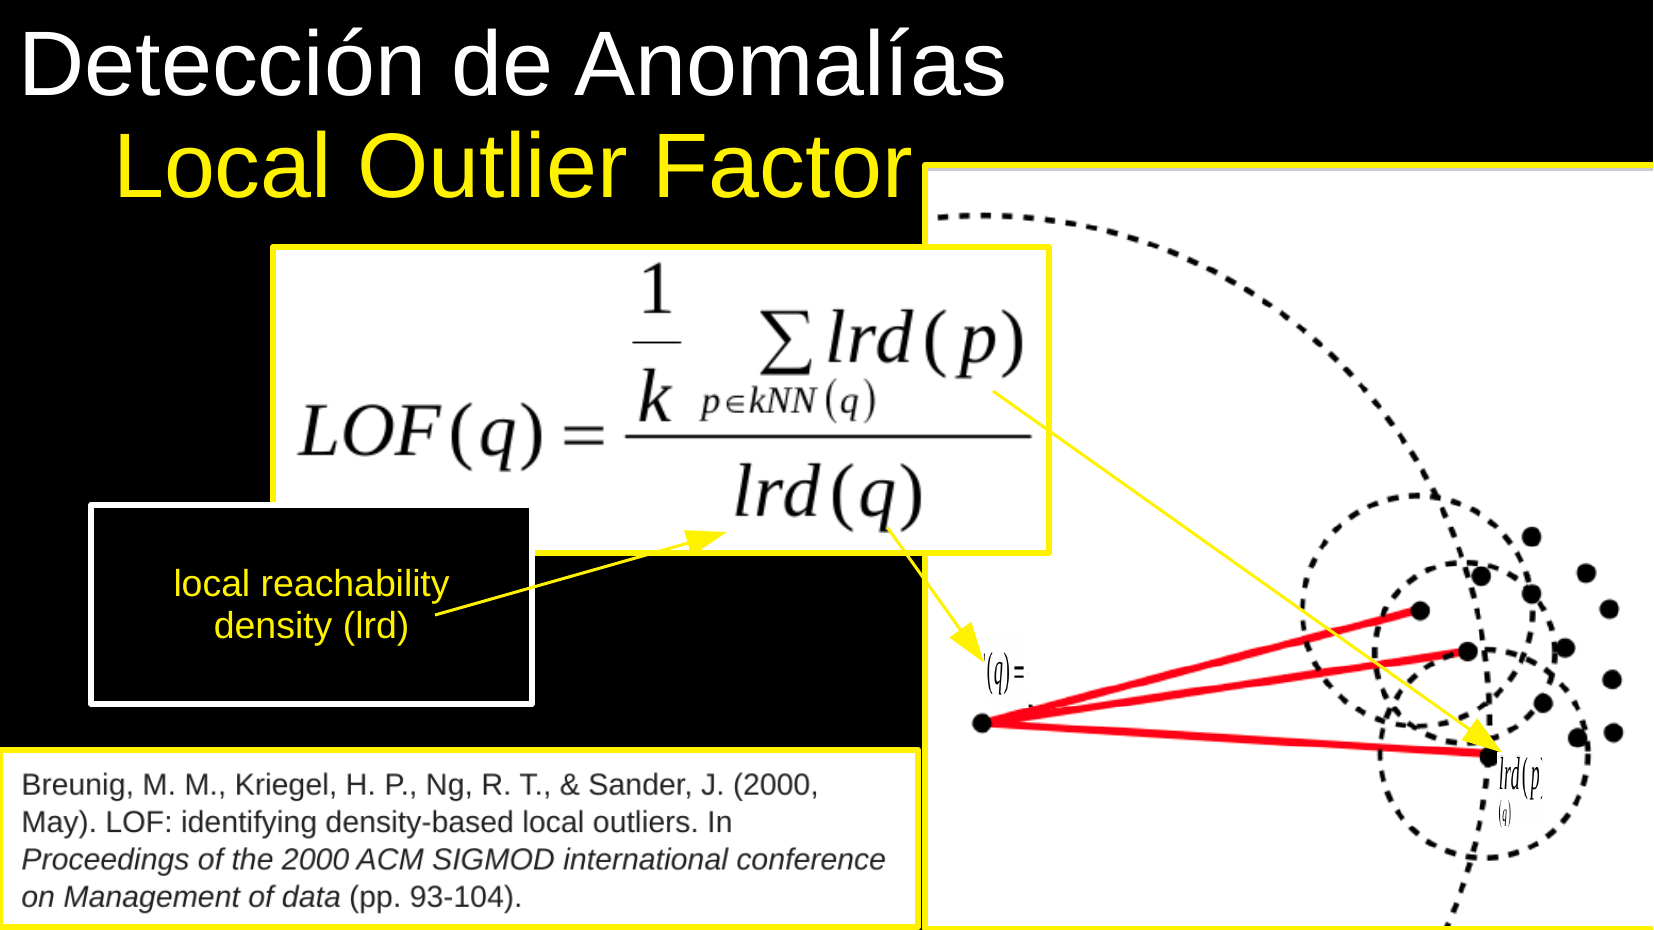

# Detección de Anomalías Local Outlier Factor
local reachability
density (lrd)